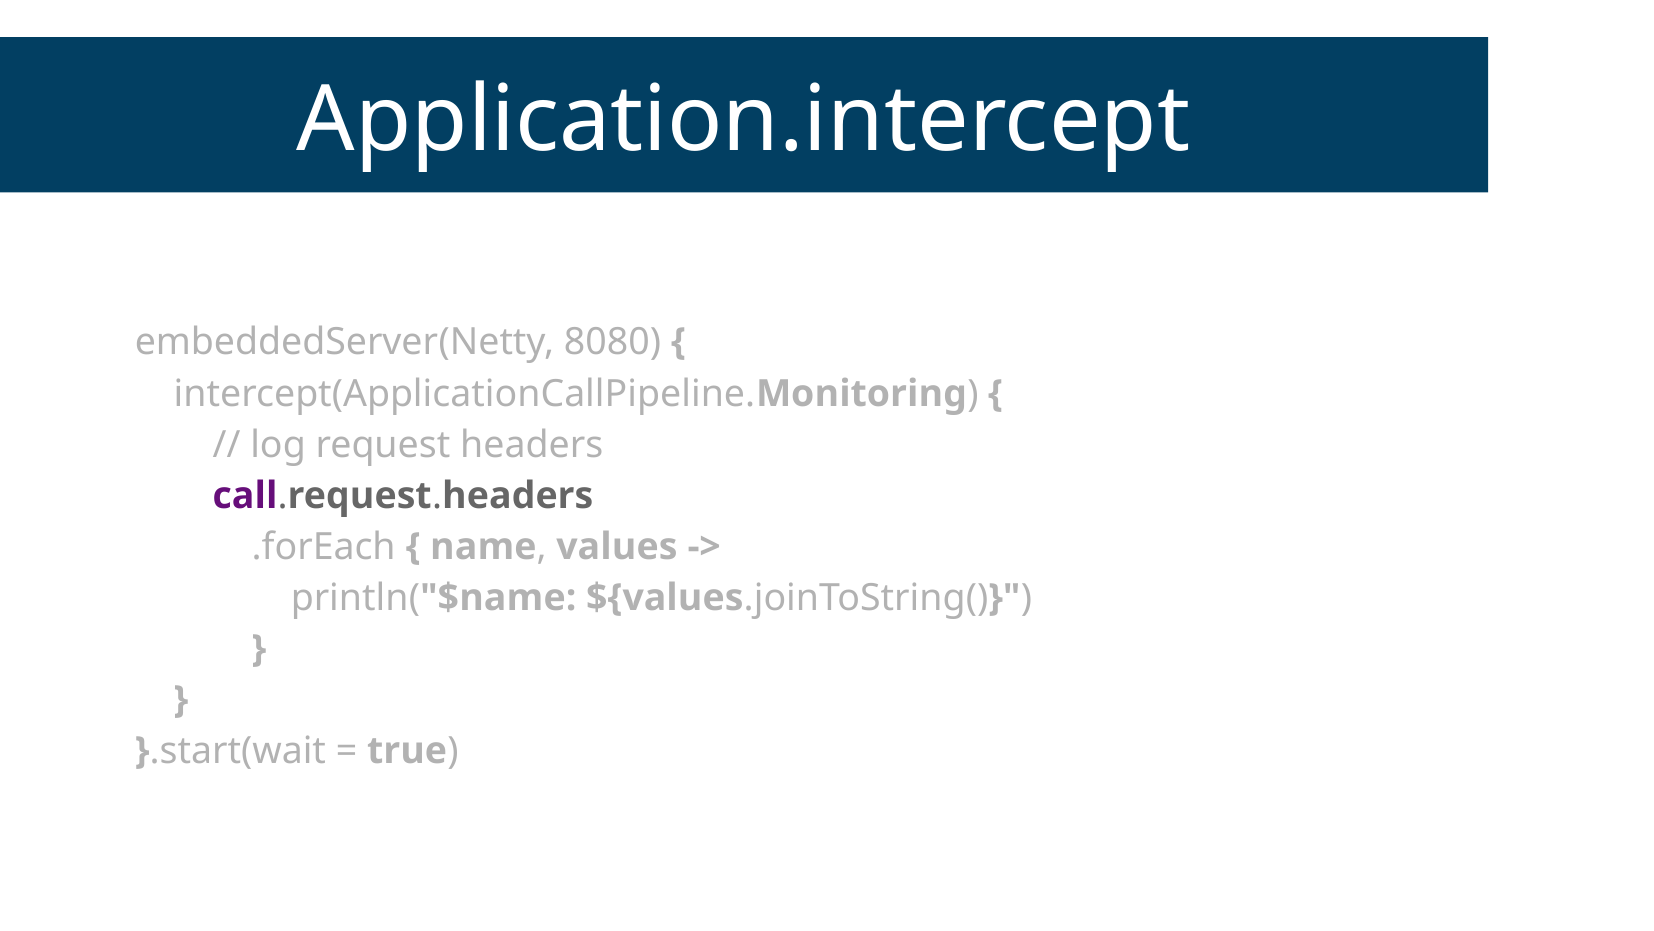

# Application.intercept
embeddedServer(Netty, 8080) {
 intercept(ApplicationCallPipeline.Monitoring) {
 // log request headers
 call.request.headers
 .forEach { name, values ->
 println("$name: ${values.joinToString()}")
 }
 }
}.start(wait = true)